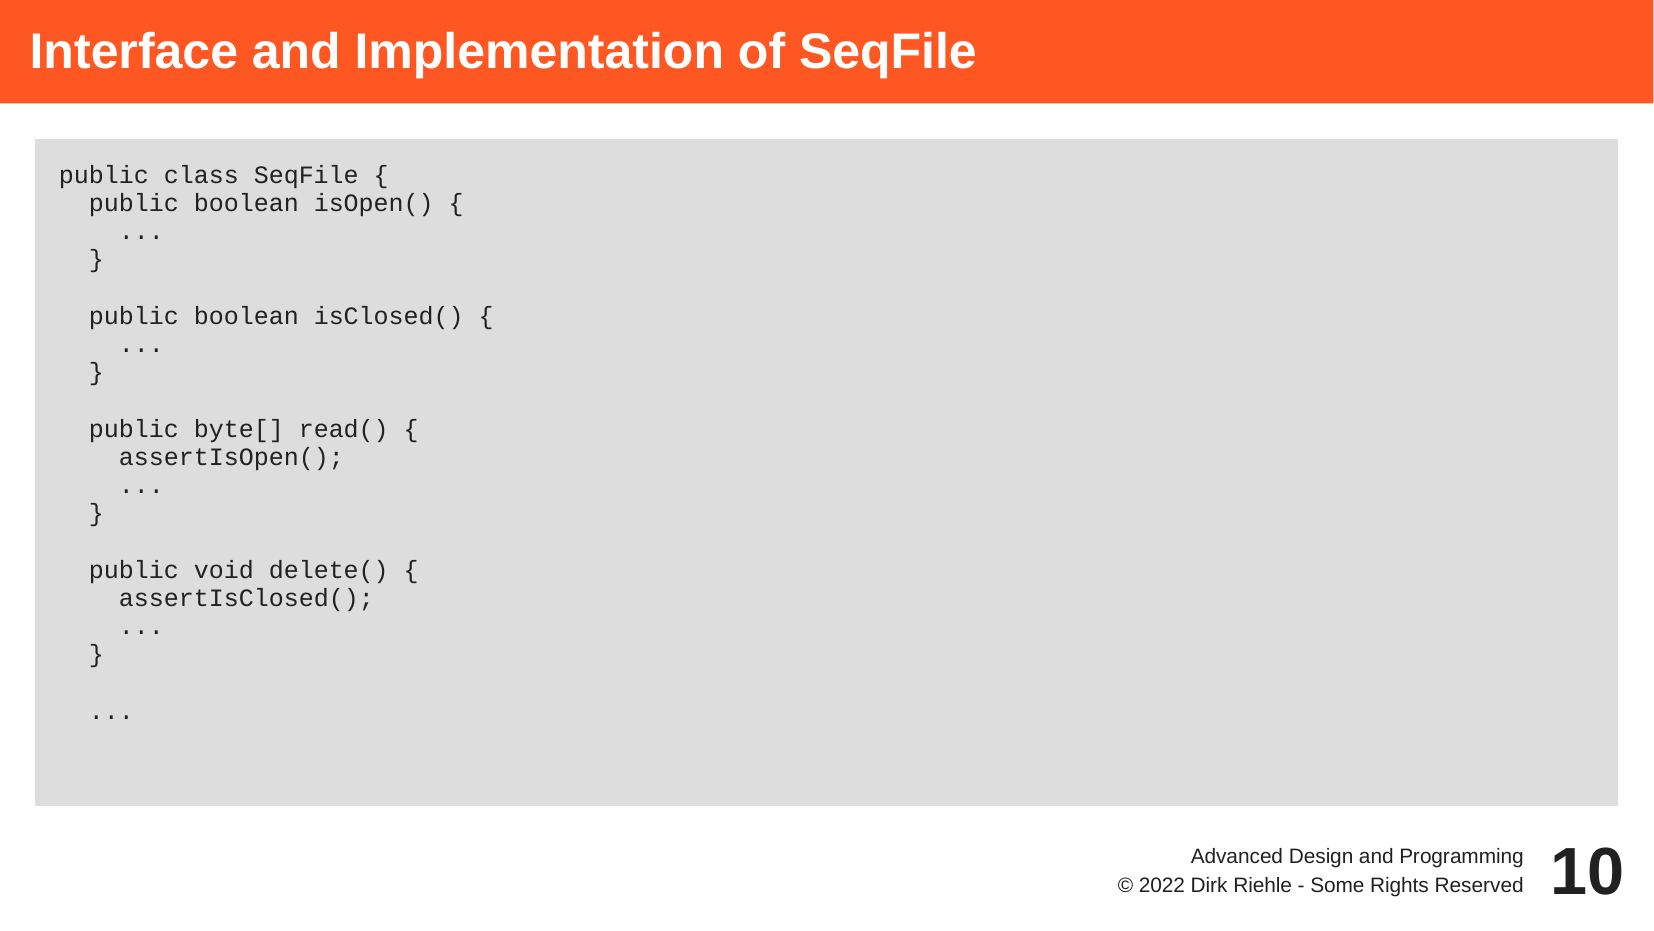

# Interface and Implementation of SeqFile
public class SeqFile {
 public boolean isOpen() {
 ...
 }
 public boolean isClosed() {
 ...
 }
 public byte[] read() {
 assertIsOpen();
 ...
 }
 public void delete() {
 assertIsClosed();
 ...
 }
 ...
Advanced Design and Programming
10
© 2022 Dirk Riehle - Some Rights Reserved